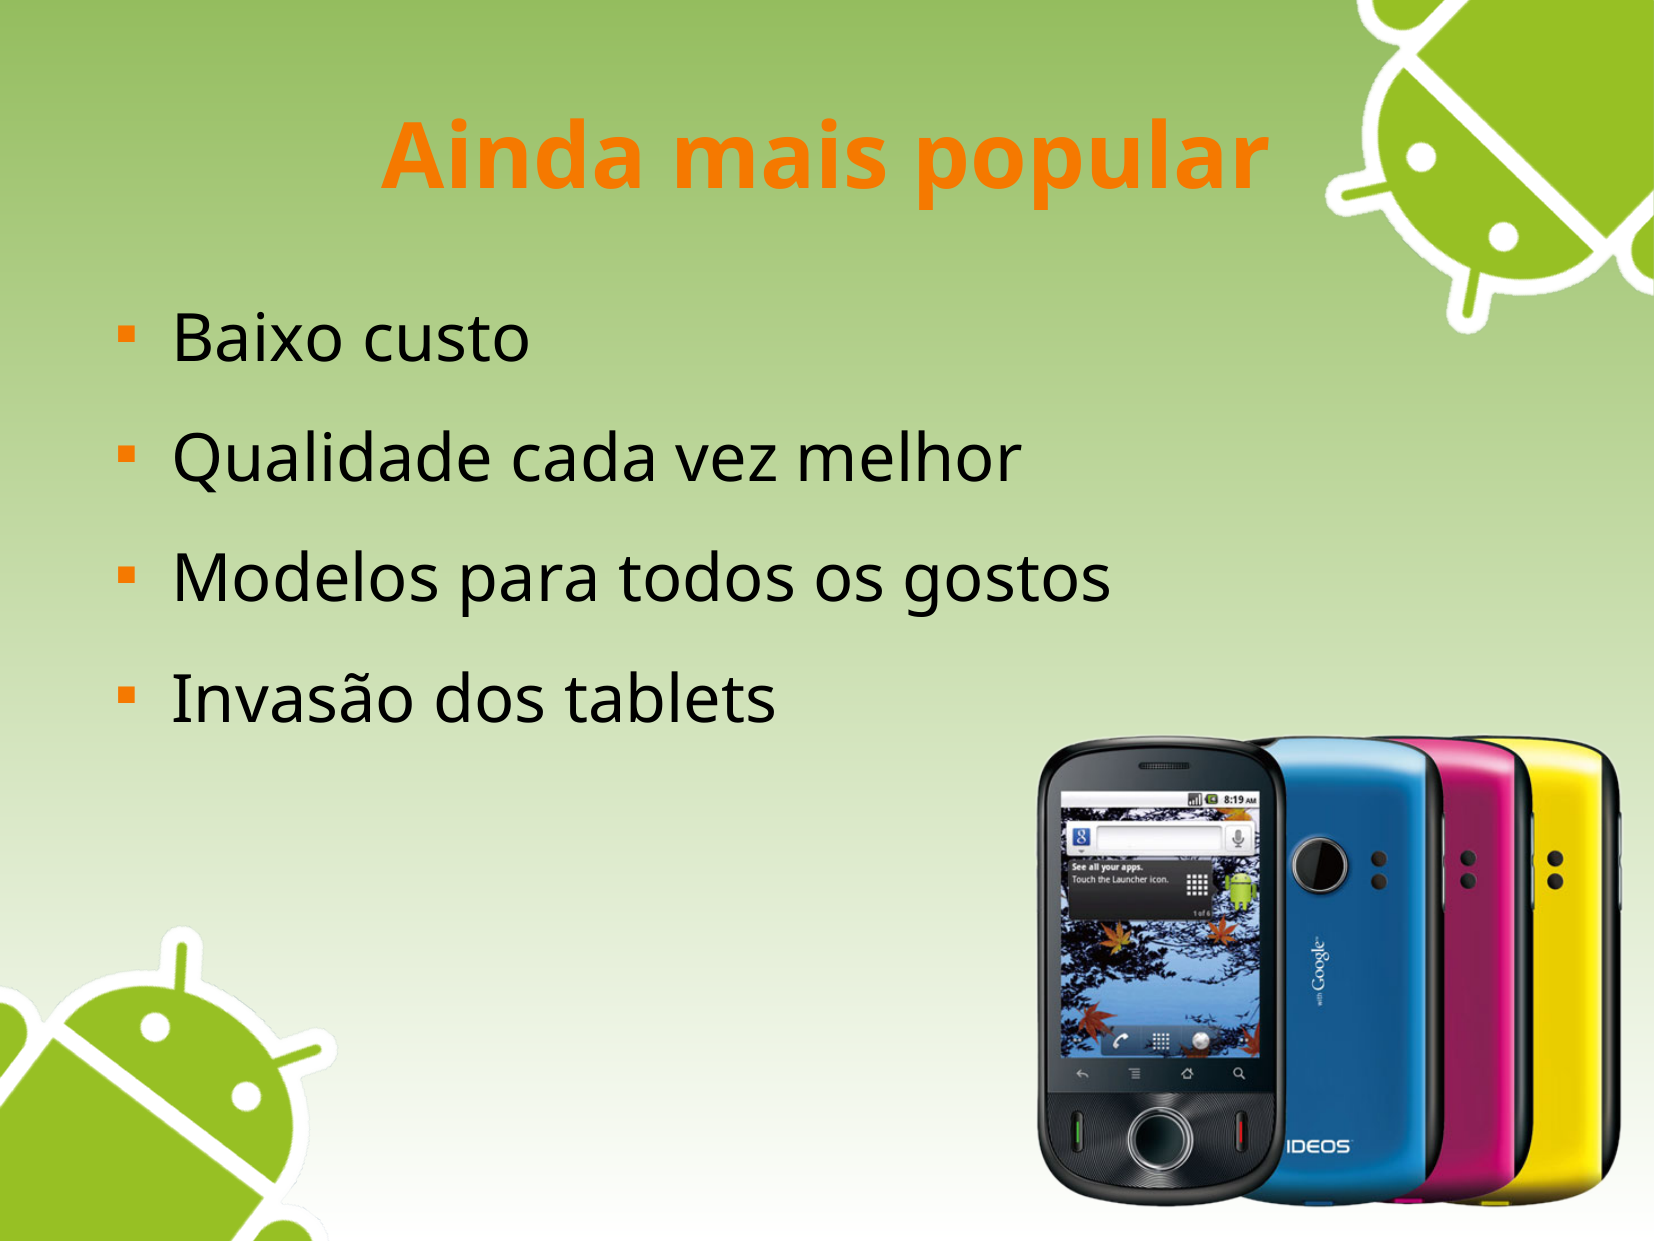

# Ainda mais popular
Baixo custo
Qualidade cada vez melhor
Modelos para todos os gostos
Invasão dos tablets